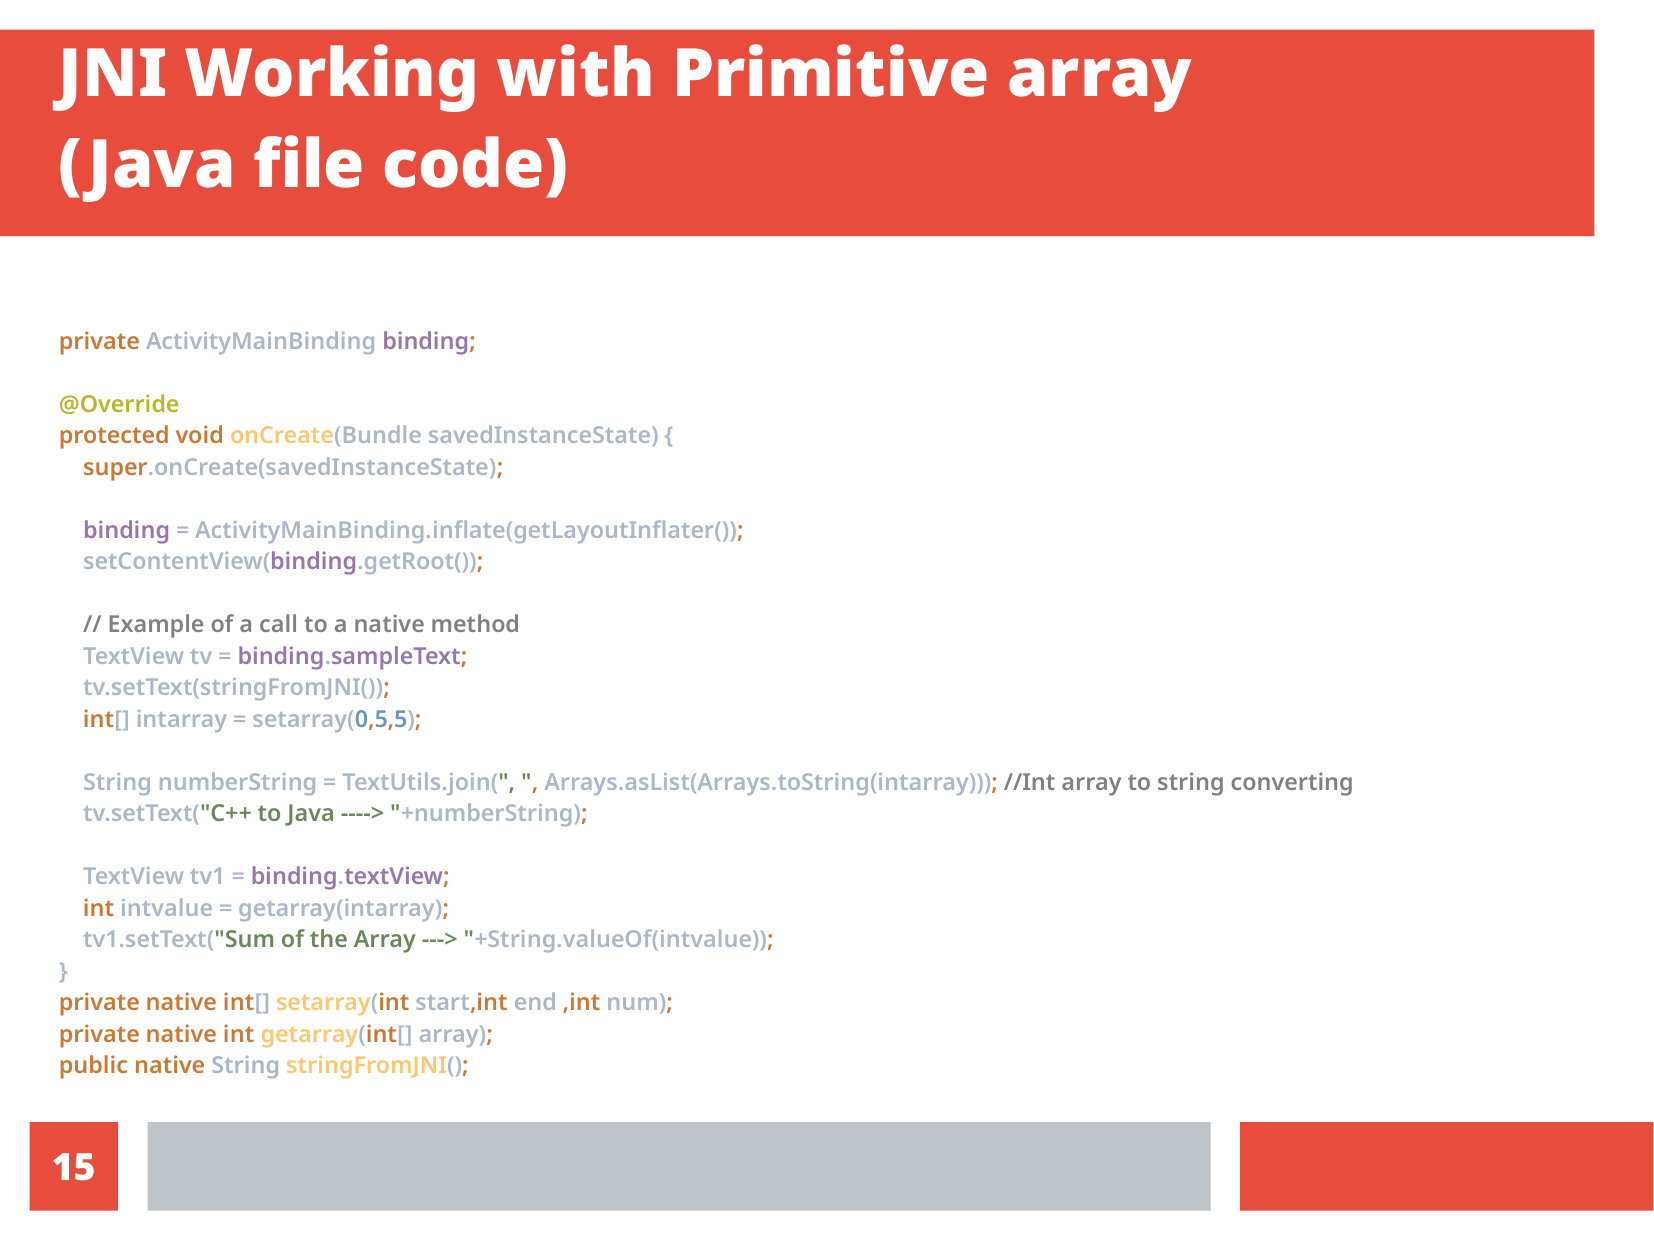

# JNI Working with Primitive array (Java file code)
private ActivityMainBinding binding;
@Override
protected void onCreate(Bundle savedInstanceState) {
 super.onCreate(savedInstanceState);
 binding = ActivityMainBinding.inflate(getLayoutInflater());
 setContentView(binding.getRoot());
 // Example of a call to a native method
 TextView tv = binding.sampleText;
 tv.setText(stringFromJNI());
 int[] intarray = setarray(0,5,5);
 String numberString = TextUtils.join(", ", Arrays.asList(Arrays.toString(intarray))); //Int array to string converting
 tv.setText("C++ to Java ----> "+numberString);
 TextView tv1 = binding.textView;
 int intvalue = getarray(intarray);
 tv1.setText("Sum of the Array ---> "+String.valueOf(intvalue));
}
private native int[] setarray(int start,int end ,int num);
private native int getarray(int[] array);
public native String stringFromJNI();
15